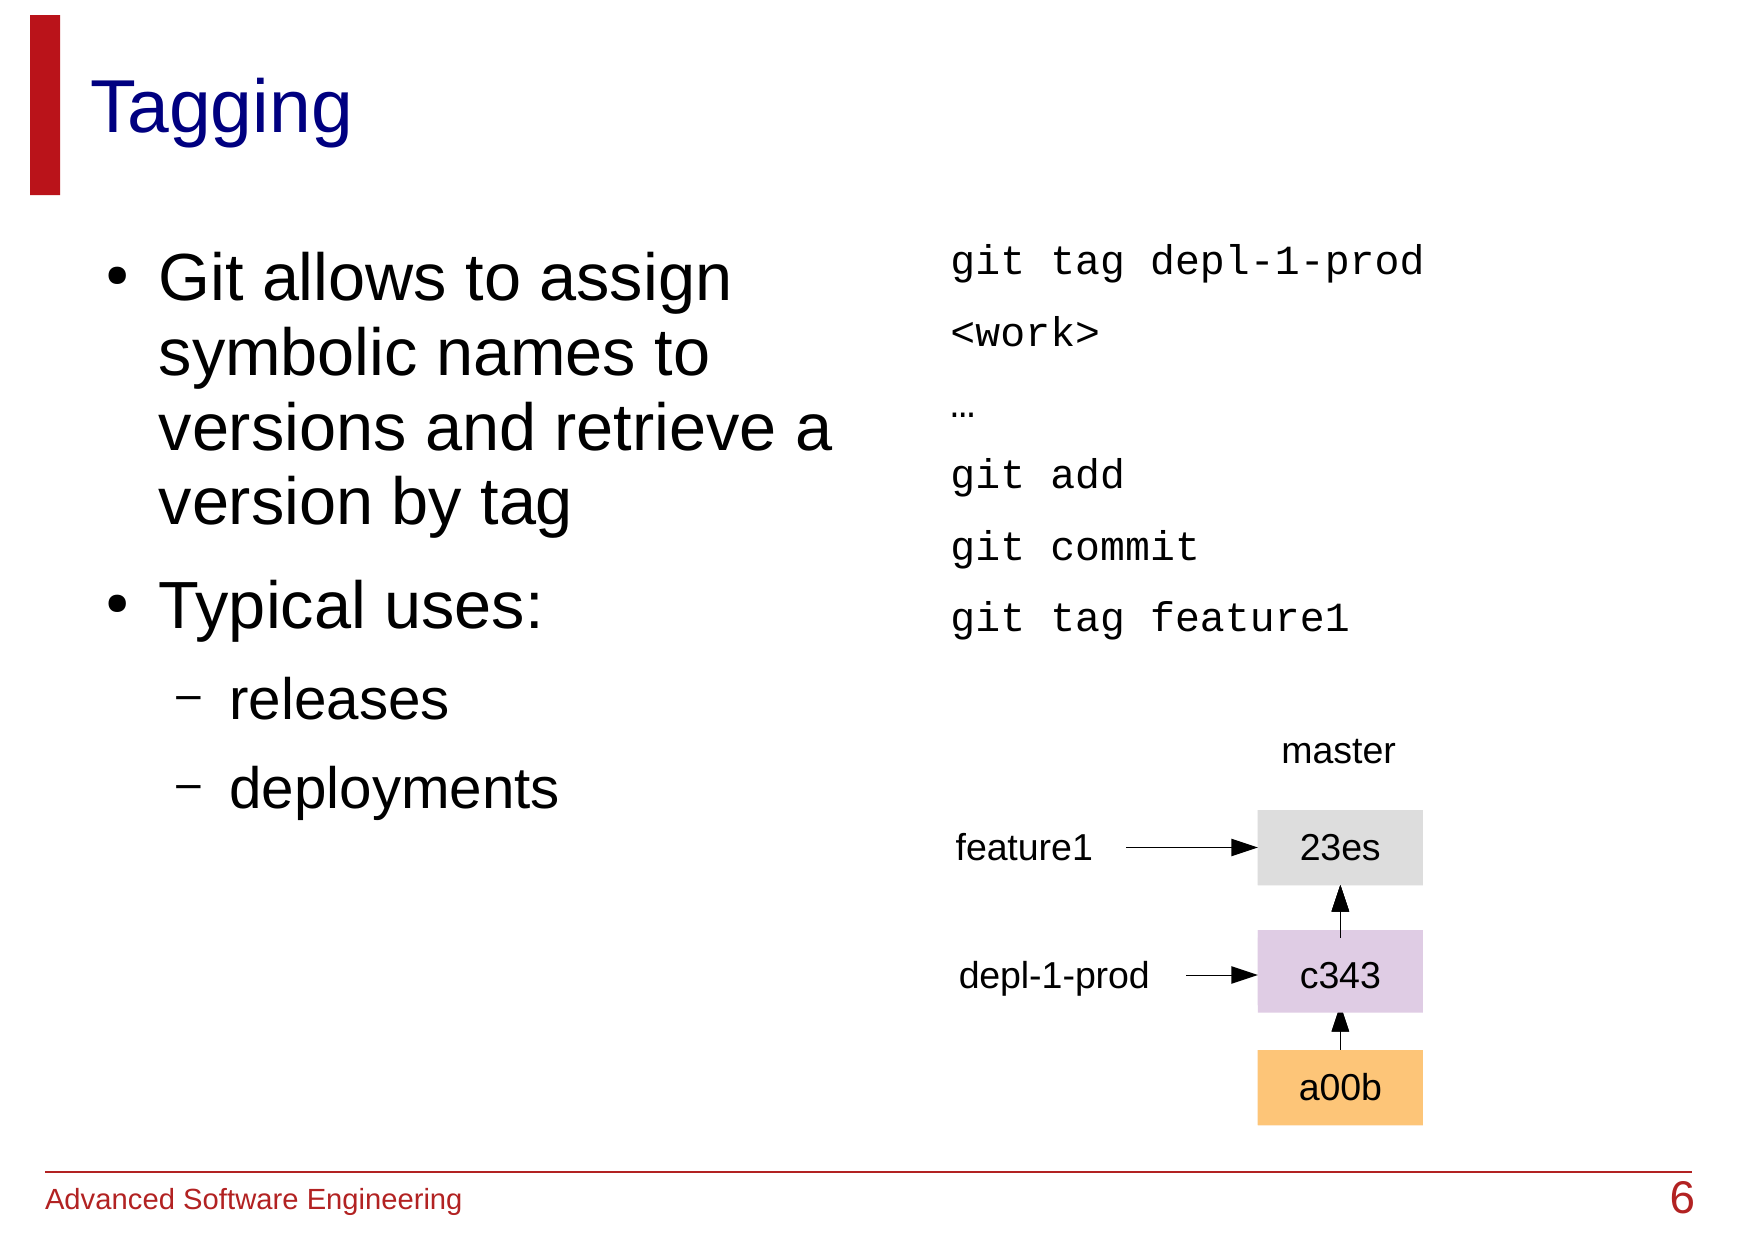

# Tagging
Git allows to assign symbolic names to versions and retrieve a version by tag
Typical uses:
releases
deployments
git tag depl-1-prod
<work>
…
git add
git commit
git tag feature1
master
23es
c343
a00b
23es
23es
feature1
c343
depl-1-prod
c343
a00b
a00b
6
Advanced Software Engineering